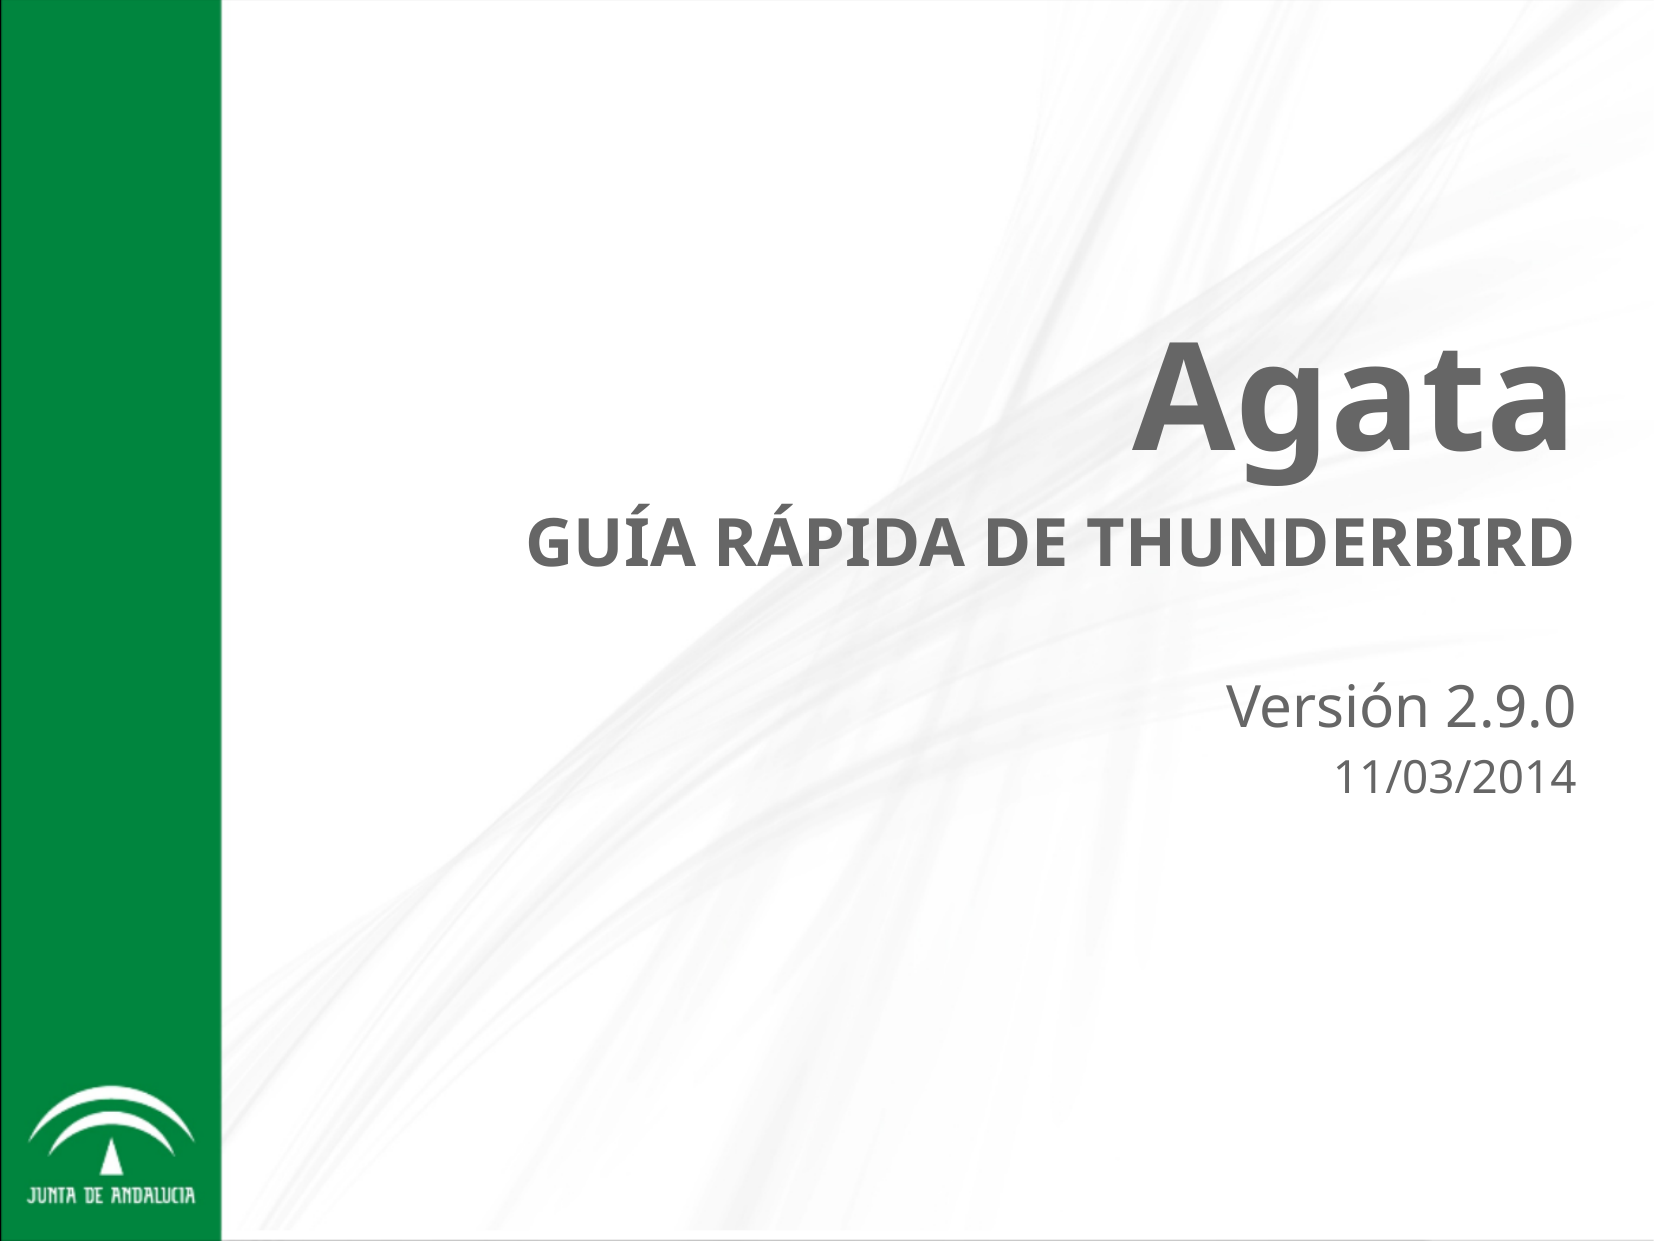

# Agata
GUÍA RÁPIDA DE THUNDERBIRD
Versión 2.9.0
11/03/2014